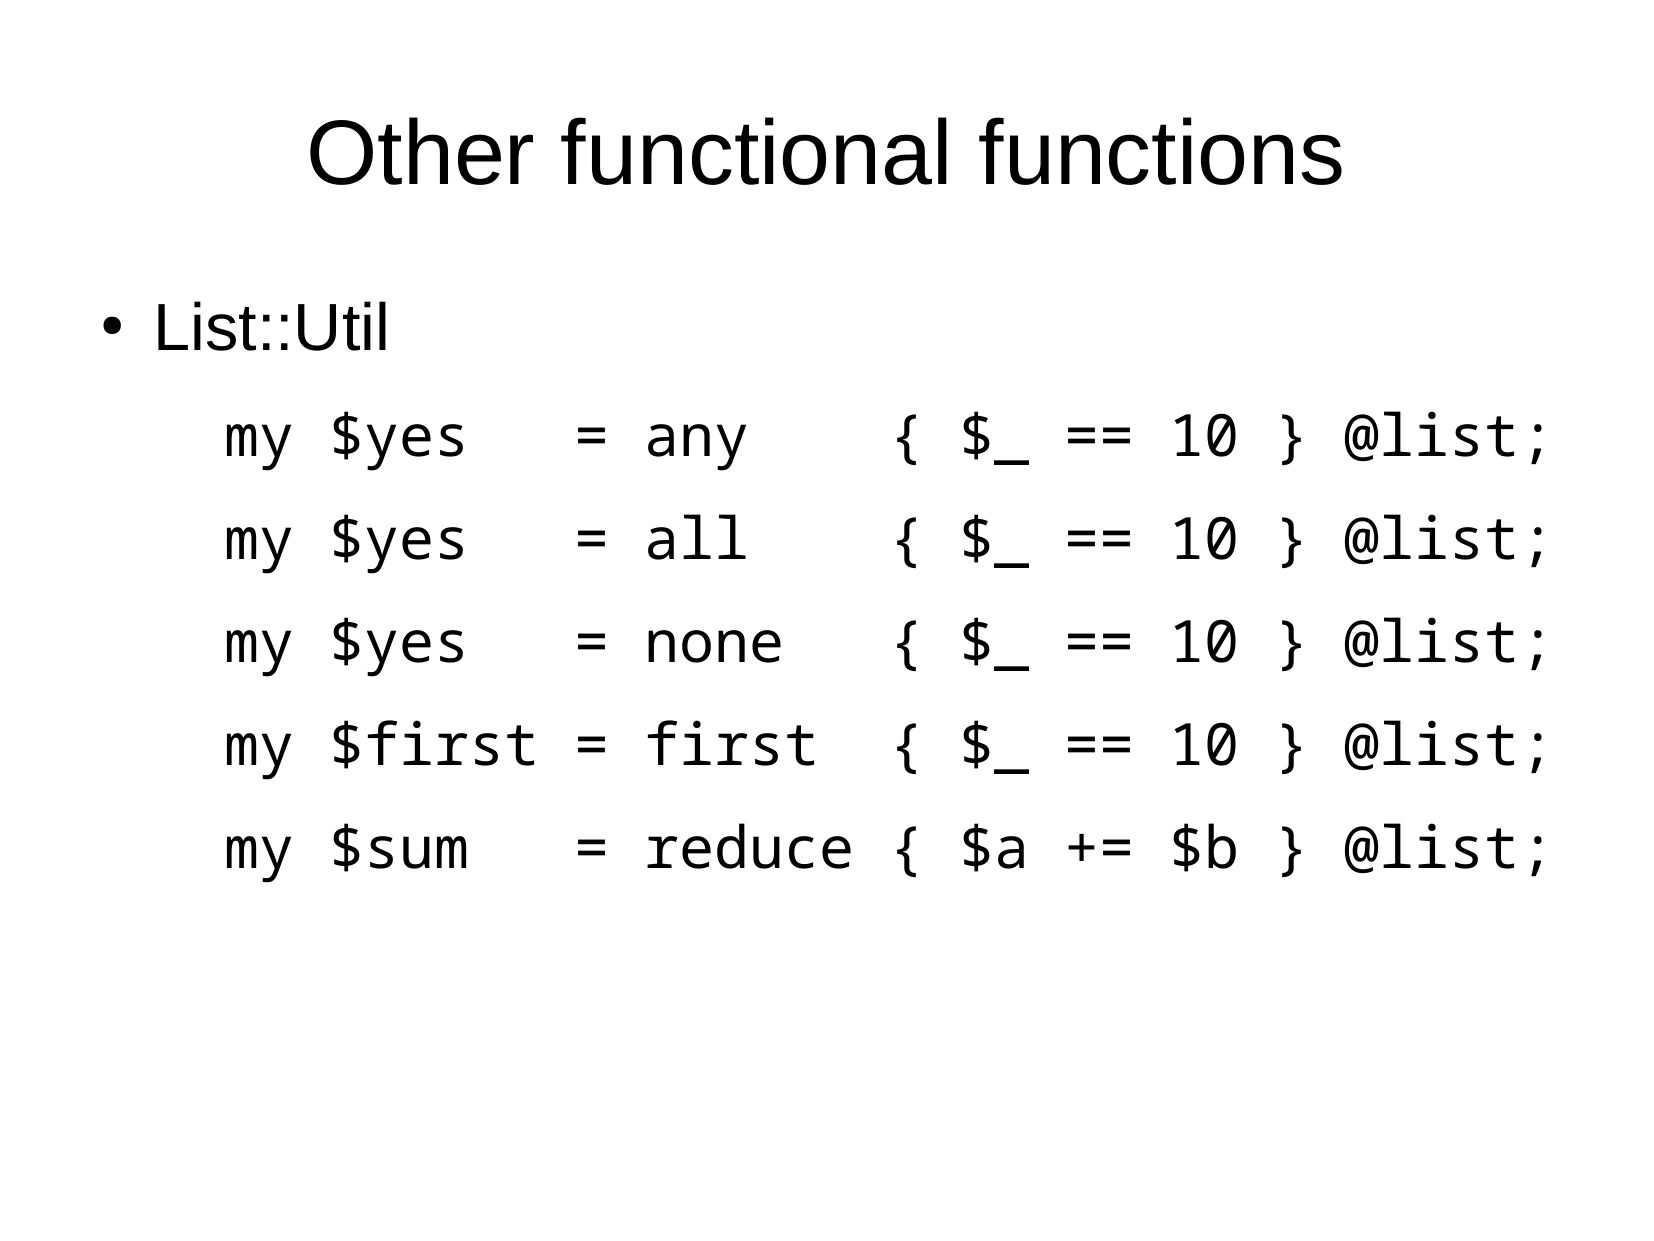

# Other functional functions
List::Util
my $yes = any { $_ == 10 } @list;
my $yes = all { $_ == 10 } @list;
my $yes = none { $_ == 10 } @list;
my $first = first { $_ == 10 } @list;
my $sum = reduce { $a += $b } @list;